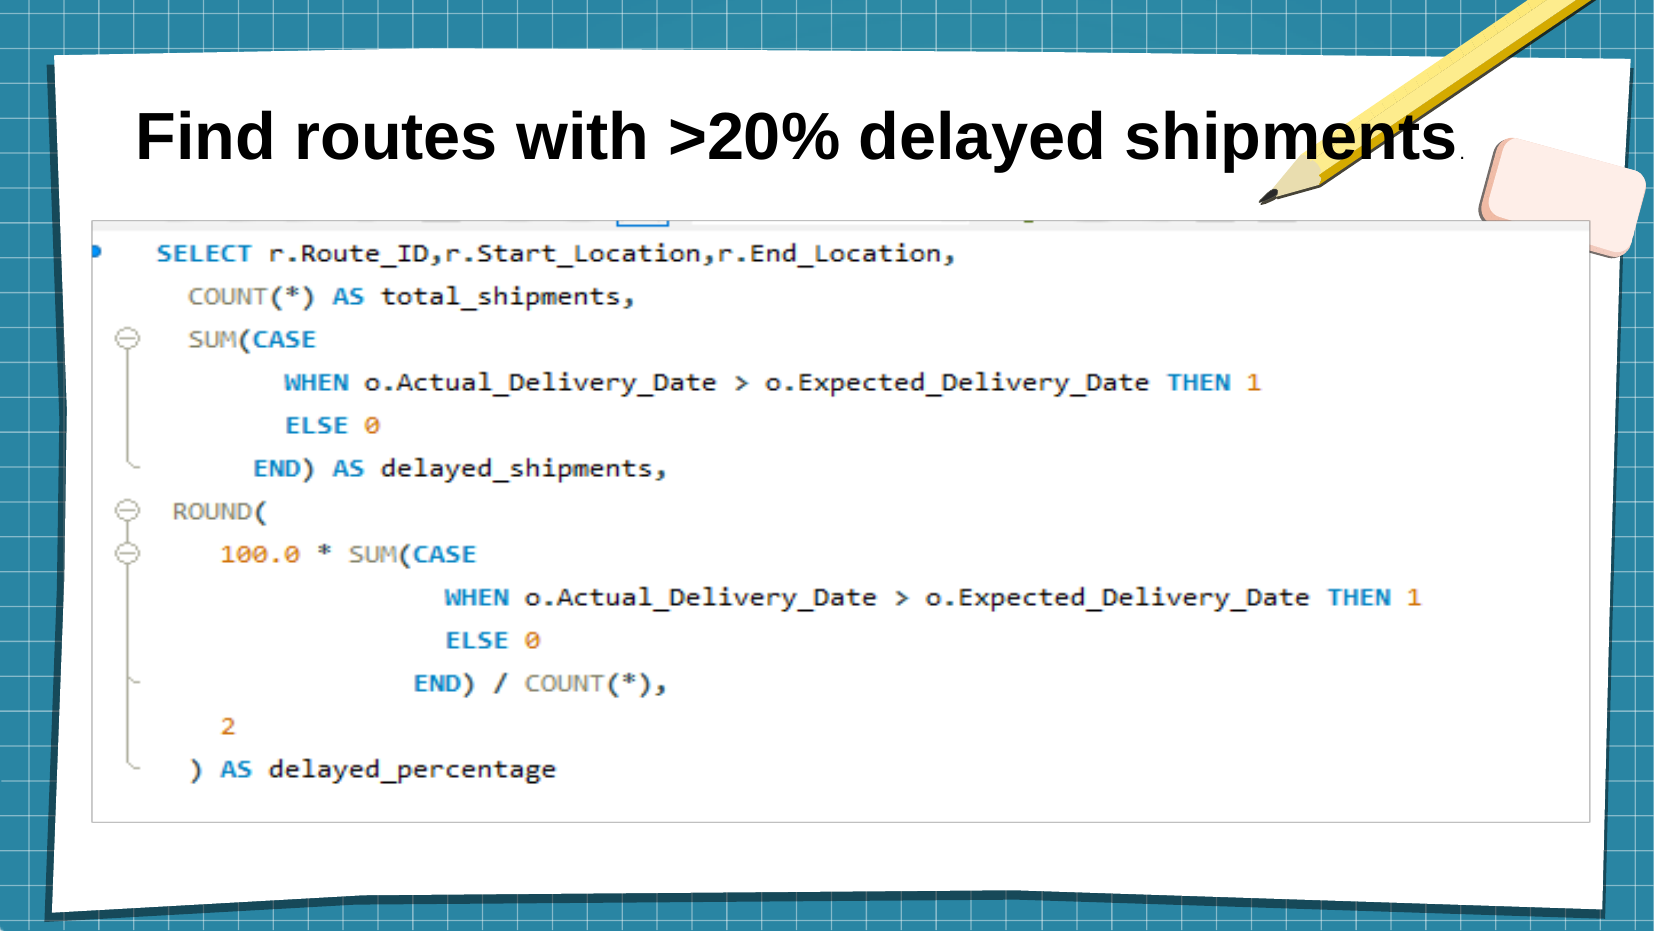

# Find routes with >20% delayed shipments.